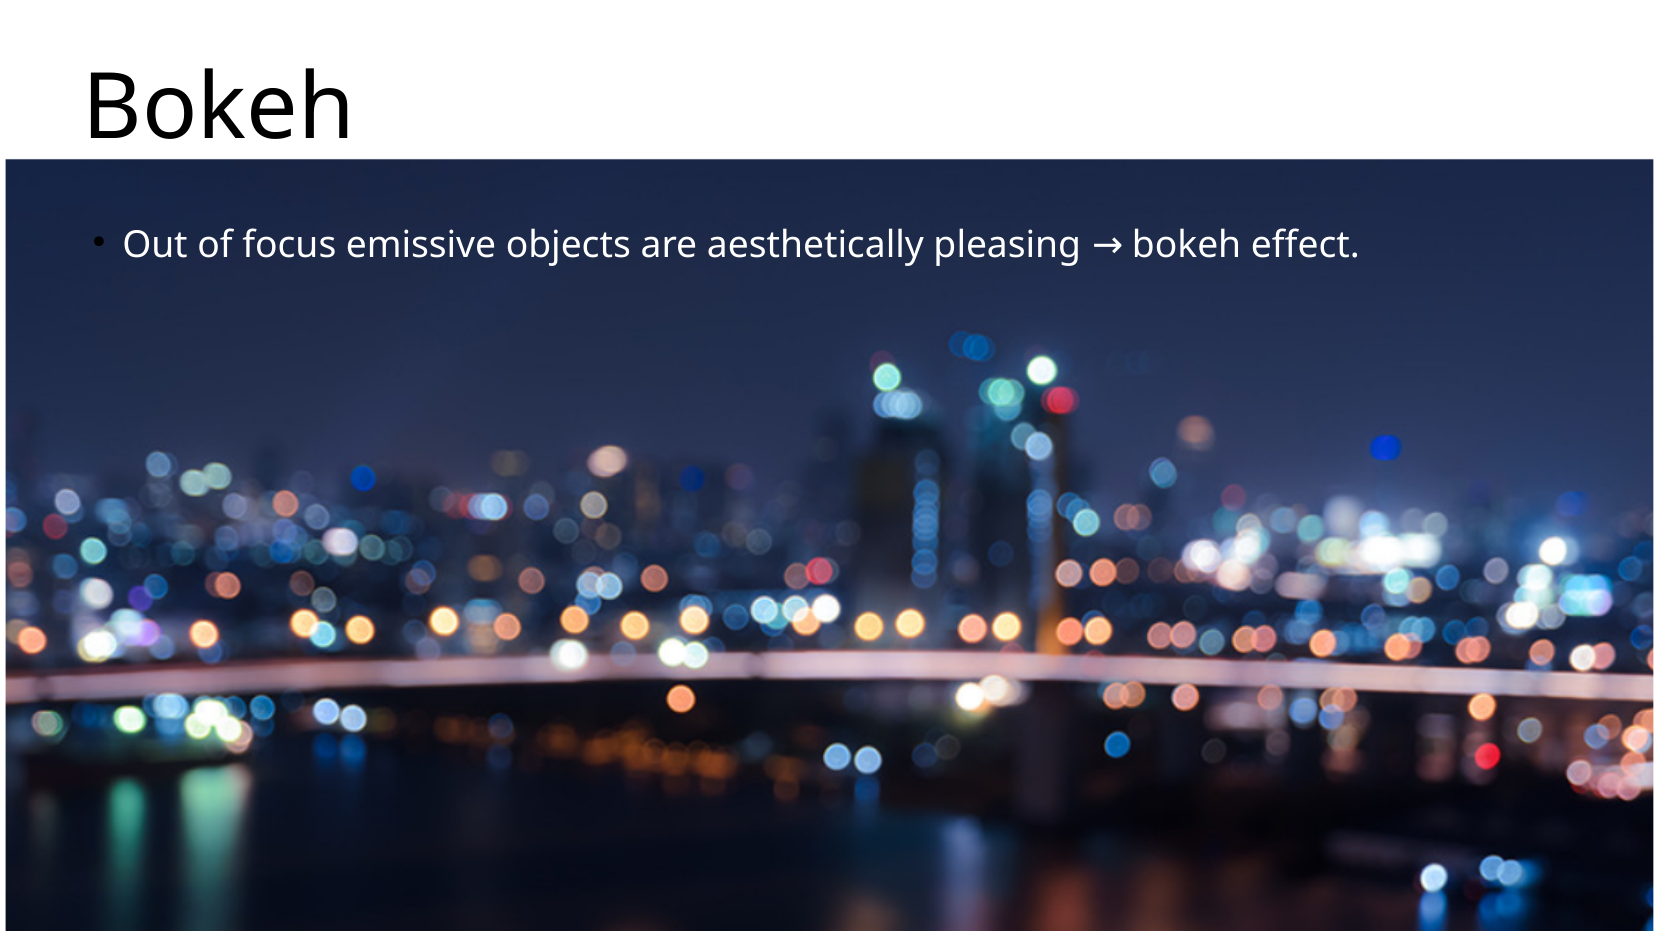

# Bokeh
Out of focus emissive objects are aesthetically pleasing → bokeh effect.